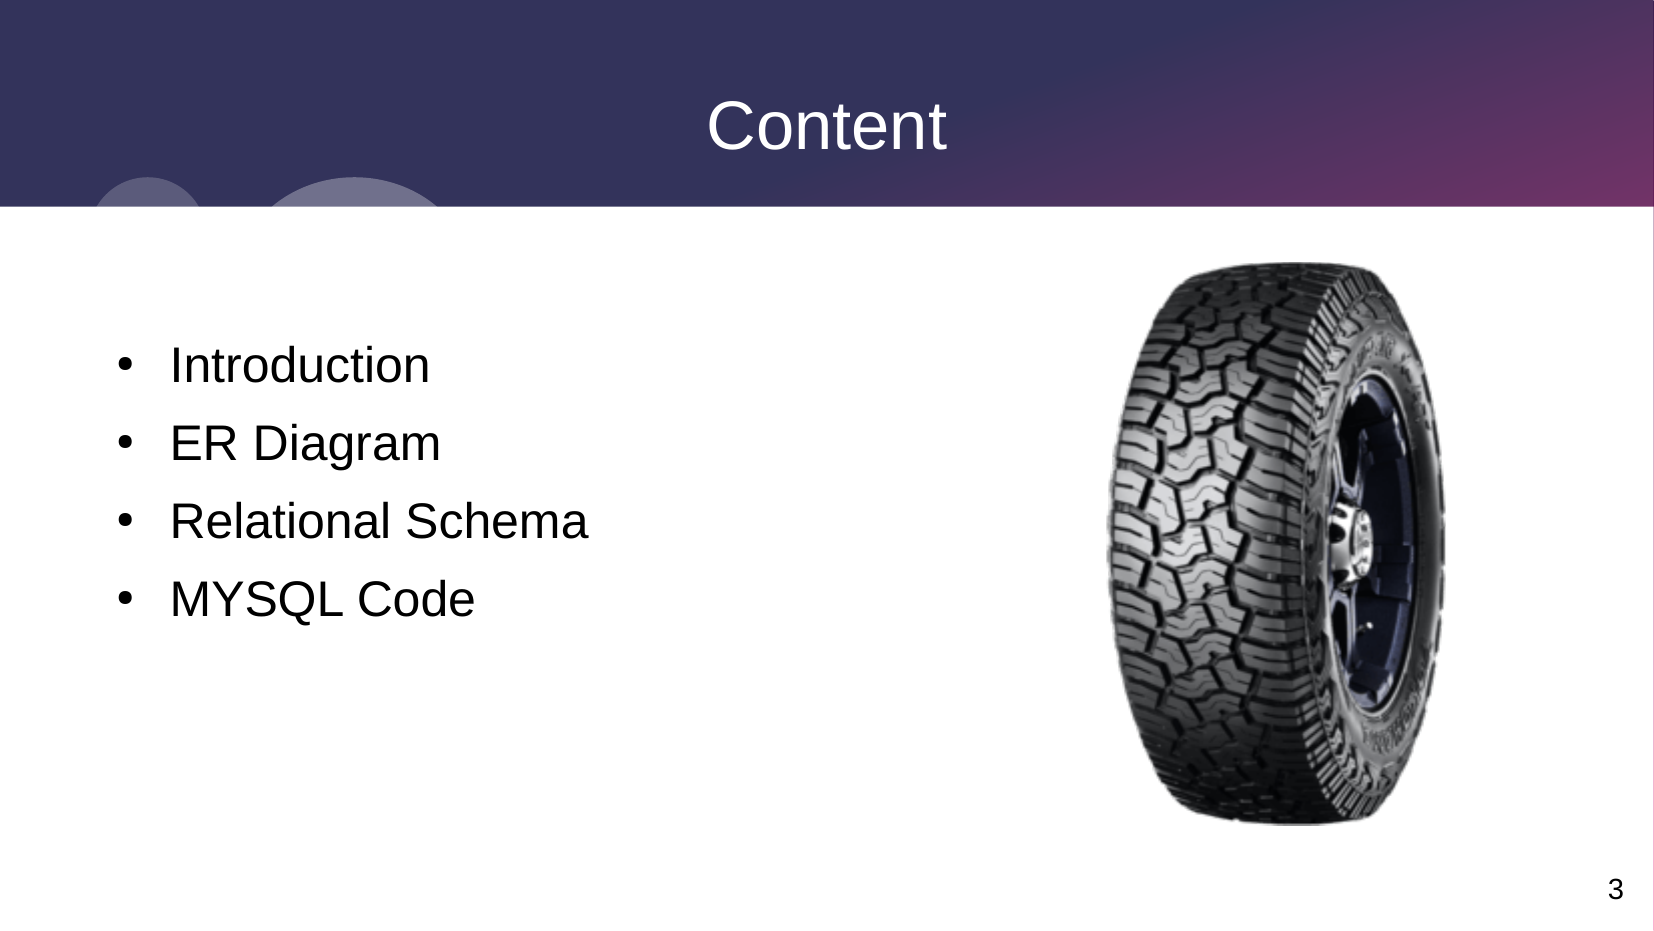

# Content
Introduction
ER Diagram
Relational Schema
MYSQL Code